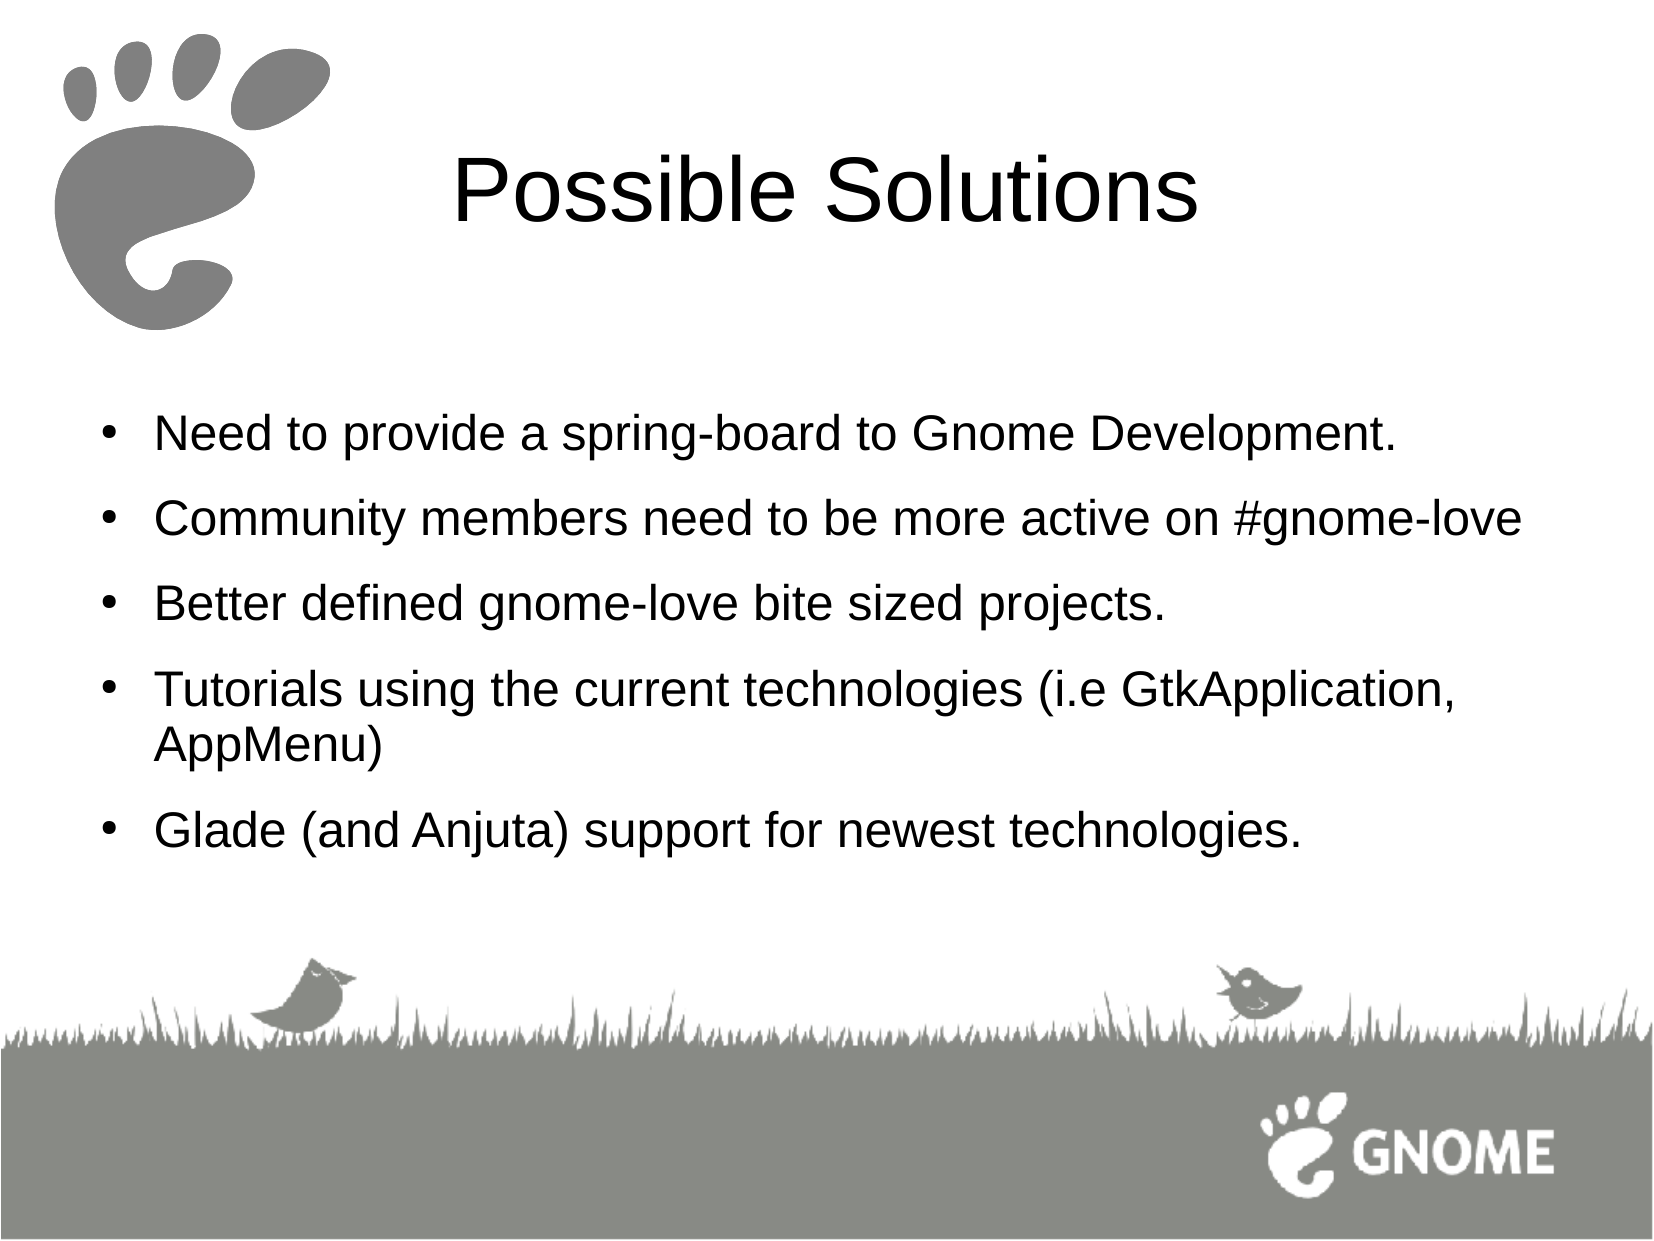

# Possible Solutions
Need to provide a spring-board to Gnome Development.
Community members need to be more active on #gnome-love
Better defined gnome-love bite sized projects.
Tutorials using the current technologies (i.e GtkApplication, AppMenu)
Glade (and Anjuta) support for newest technologies.